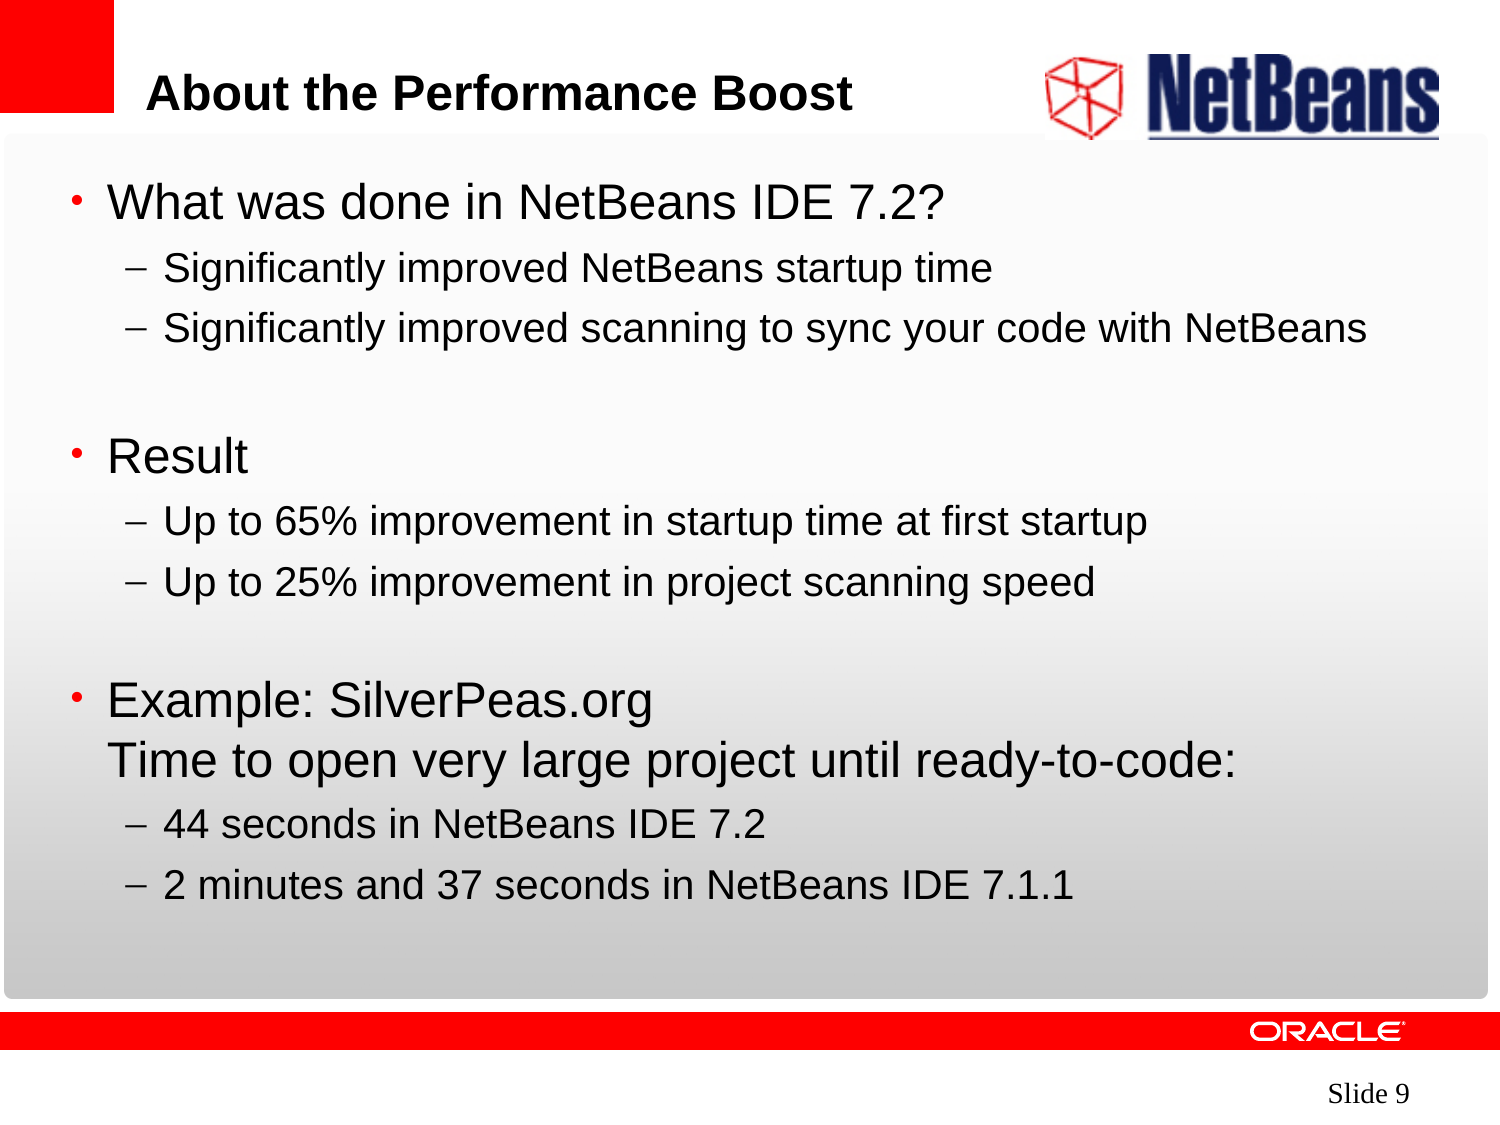

# About the Performance Boost
What was done in NetBeans IDE 7.2?
Significantly improved NetBeans startup time
Significantly improved scanning to sync your code with NetBeans
Result
Up to 65% improvement in startup time at first startup
Up to 25% improvement in project scanning speed
Example: SilverPeas.org
Time to open very large project until ready-to-code:
44 seconds in NetBeans IDE 7.2
2 minutes and 37 seconds in NetBeans IDE 7.1.1